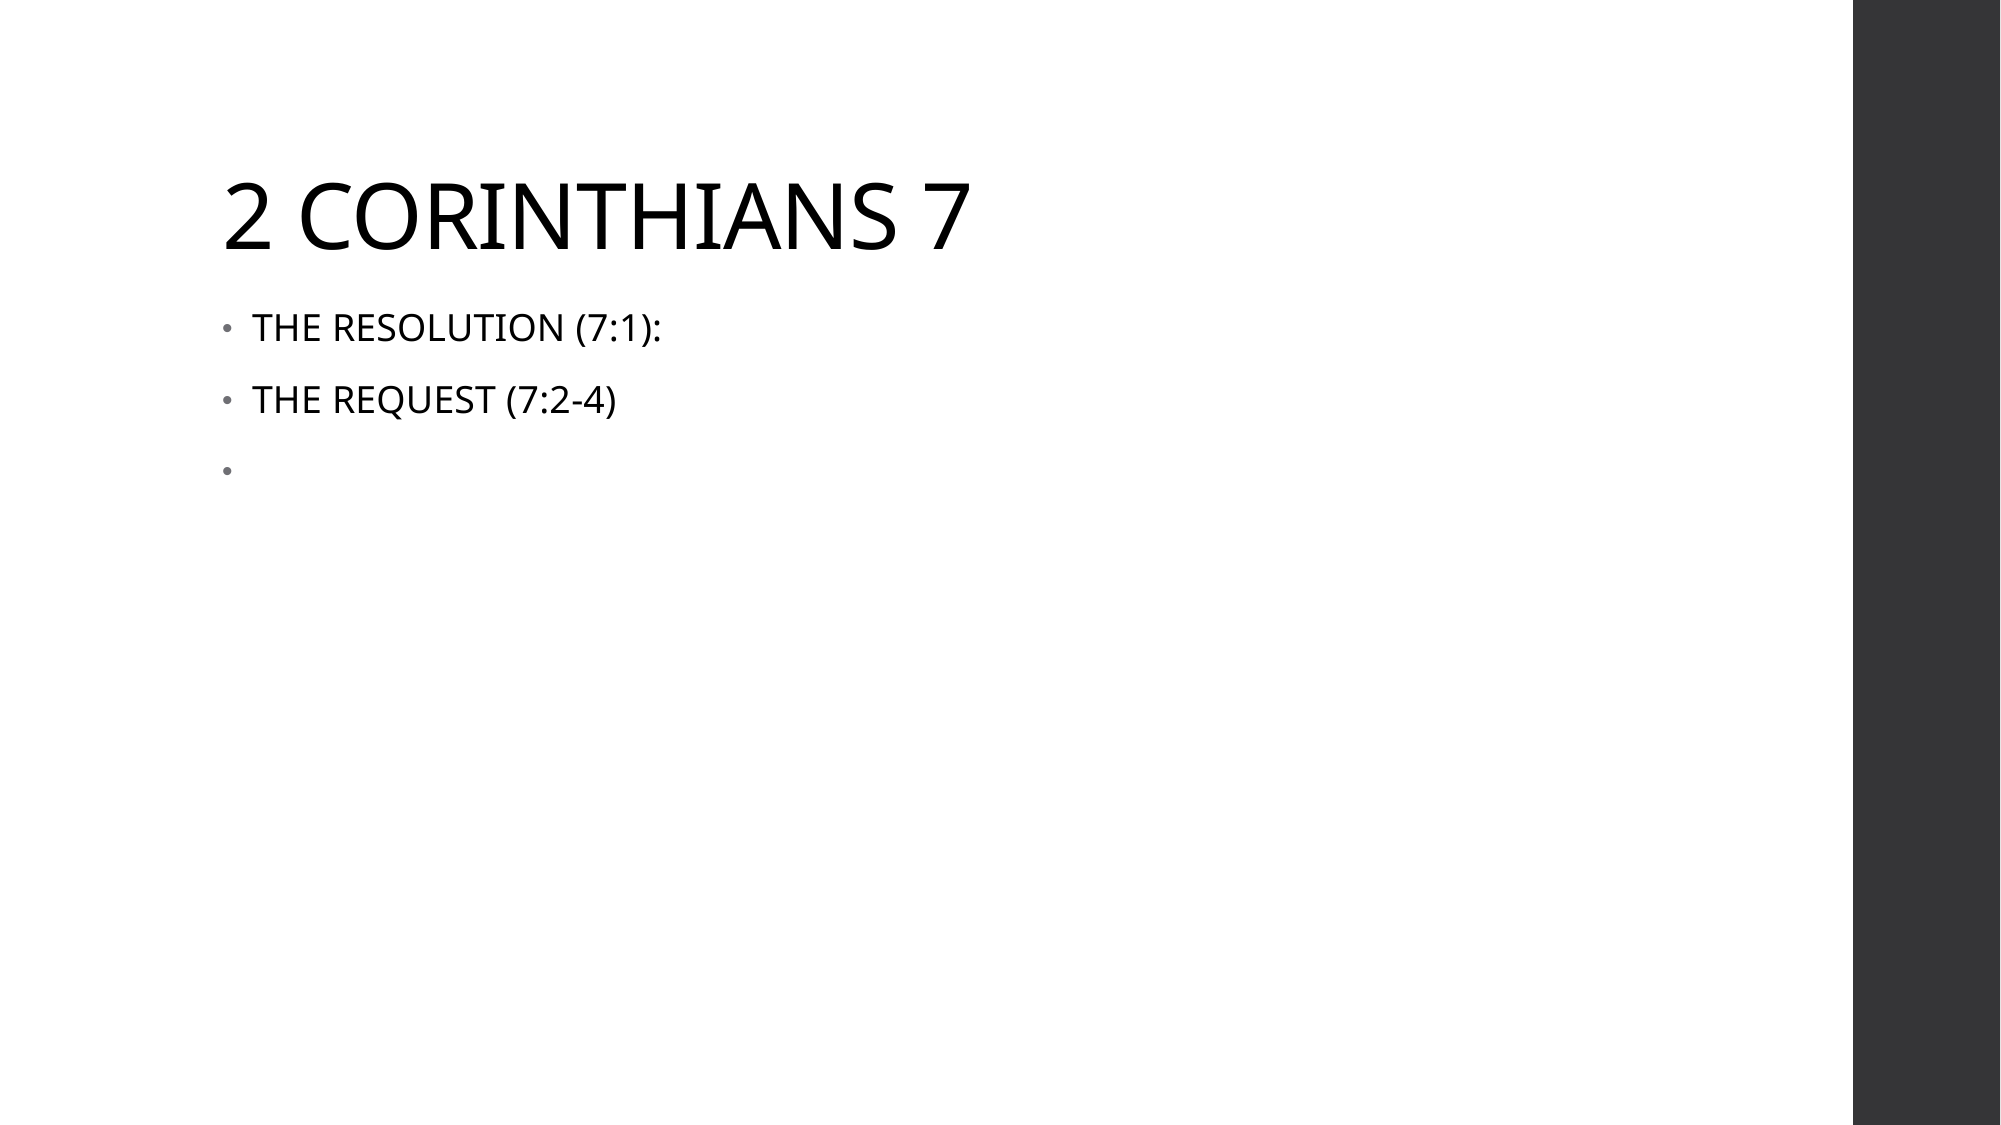

# 2 CORINTHIANS 7
THE RESOLUTION (7:1):
THE REQUEST (7:2-4)